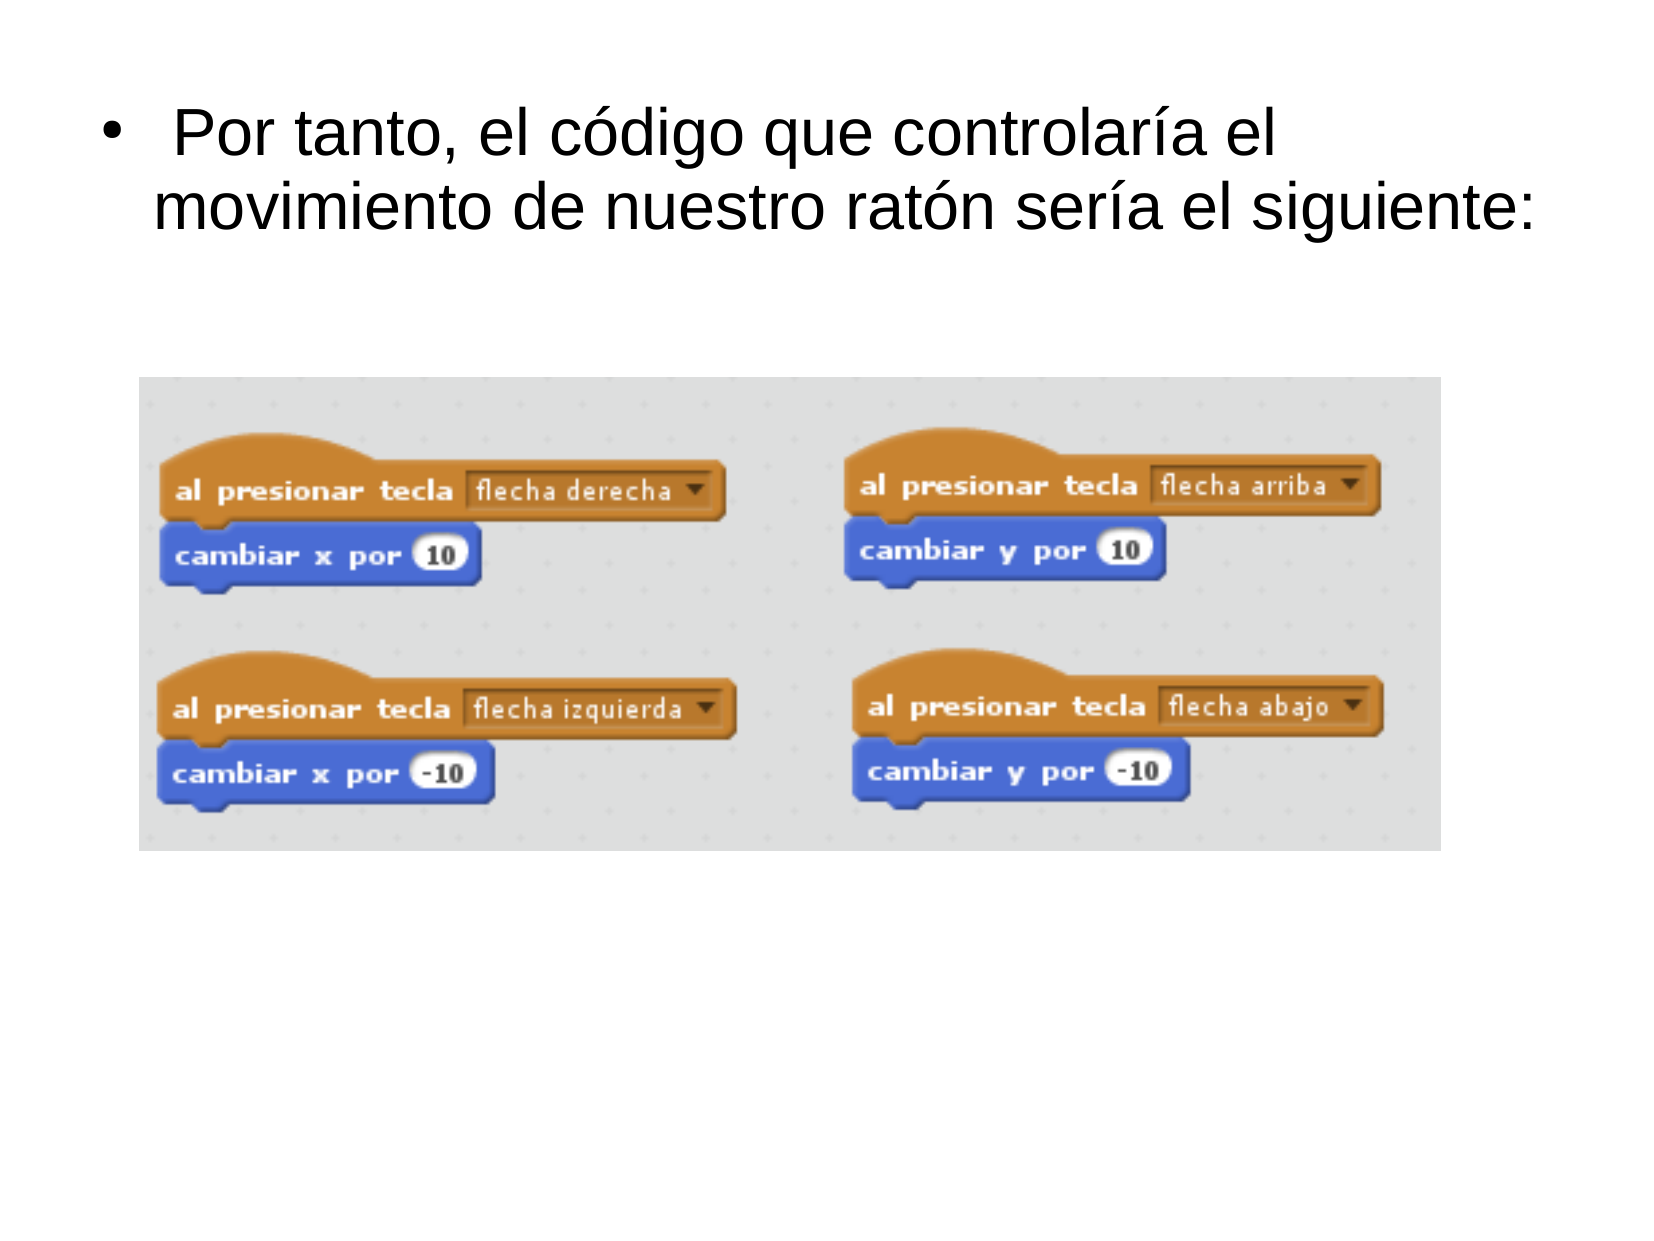

# Por tanto, el código que controlaría el movimiento de nuestro ratón sería el siguiente: